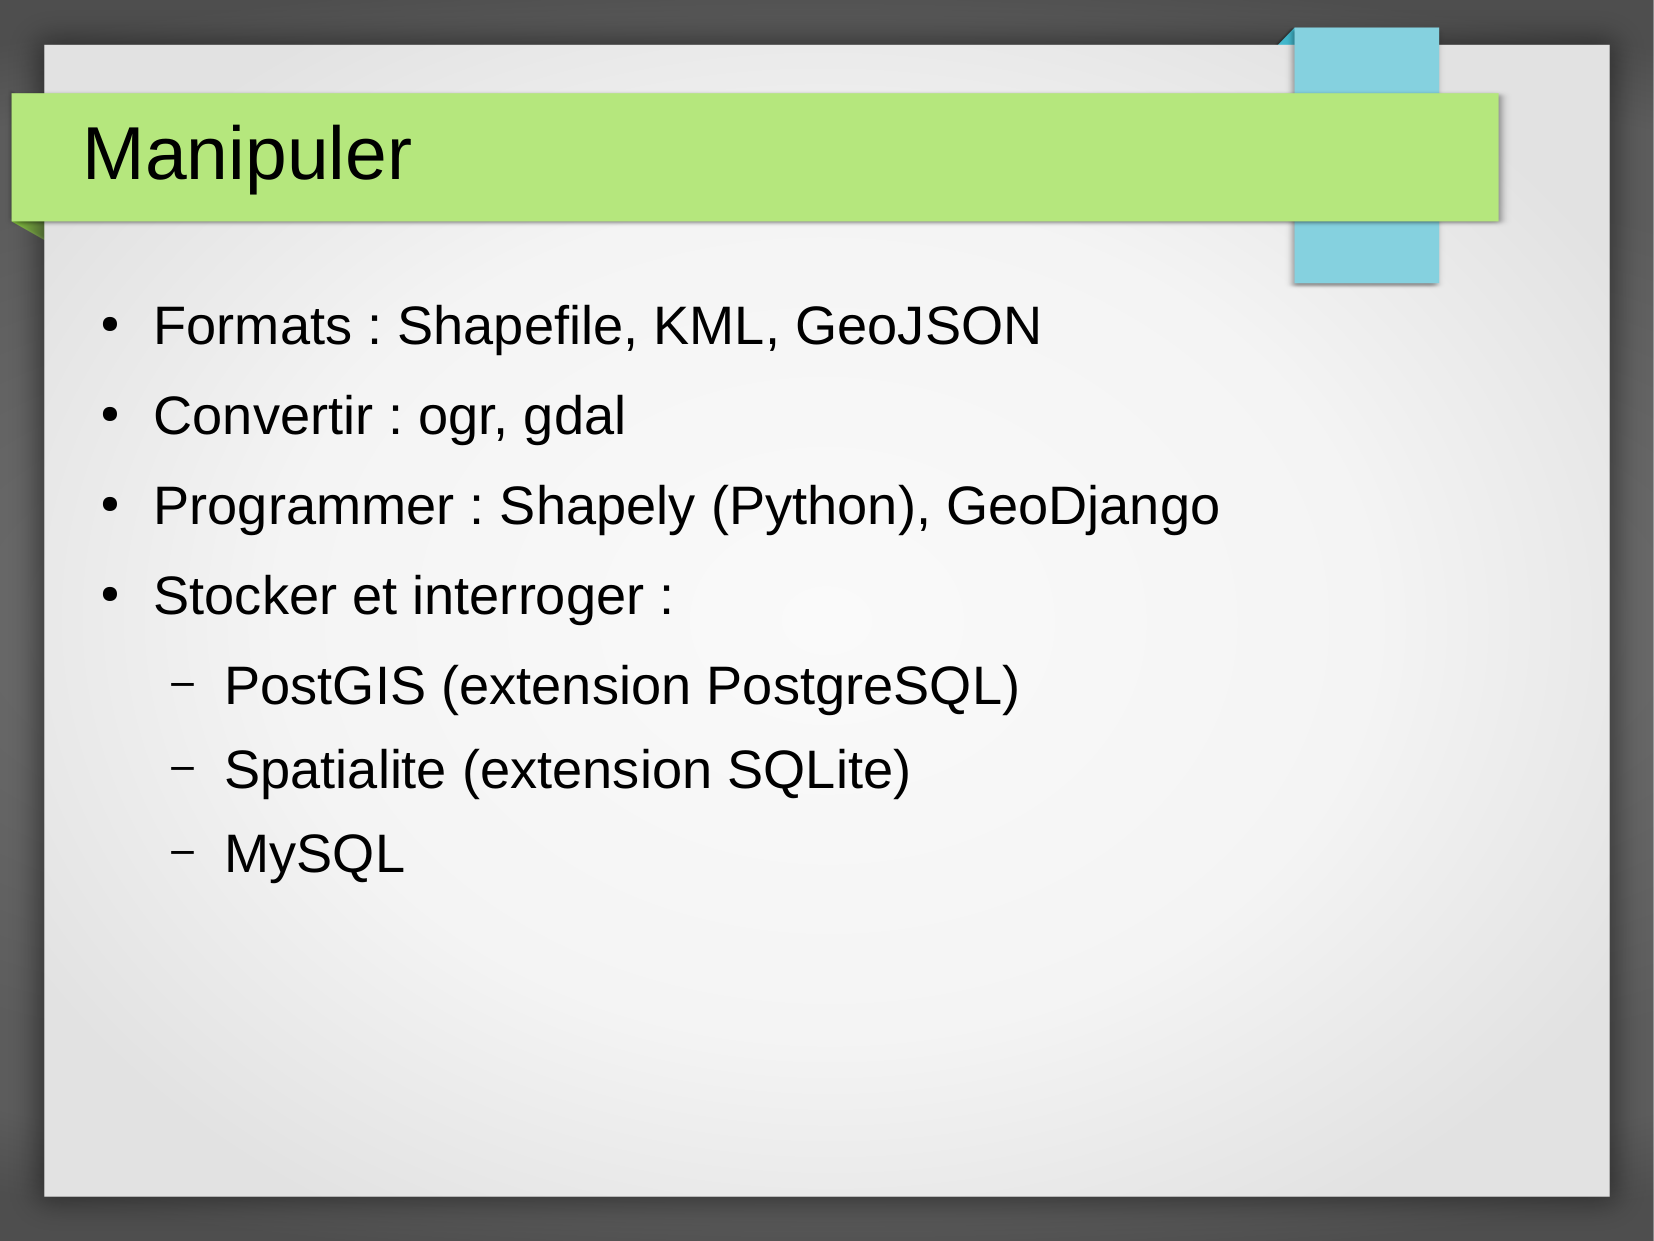

# Manipuler
Formats : Shapefile, KML, GeoJSON
Convertir : ogr, gdal
Programmer : Shapely (Python), GeoDjango
Stocker et interroger :
PostGIS (extension PostgreSQL)
Spatialite (extension SQLite)
MySQL